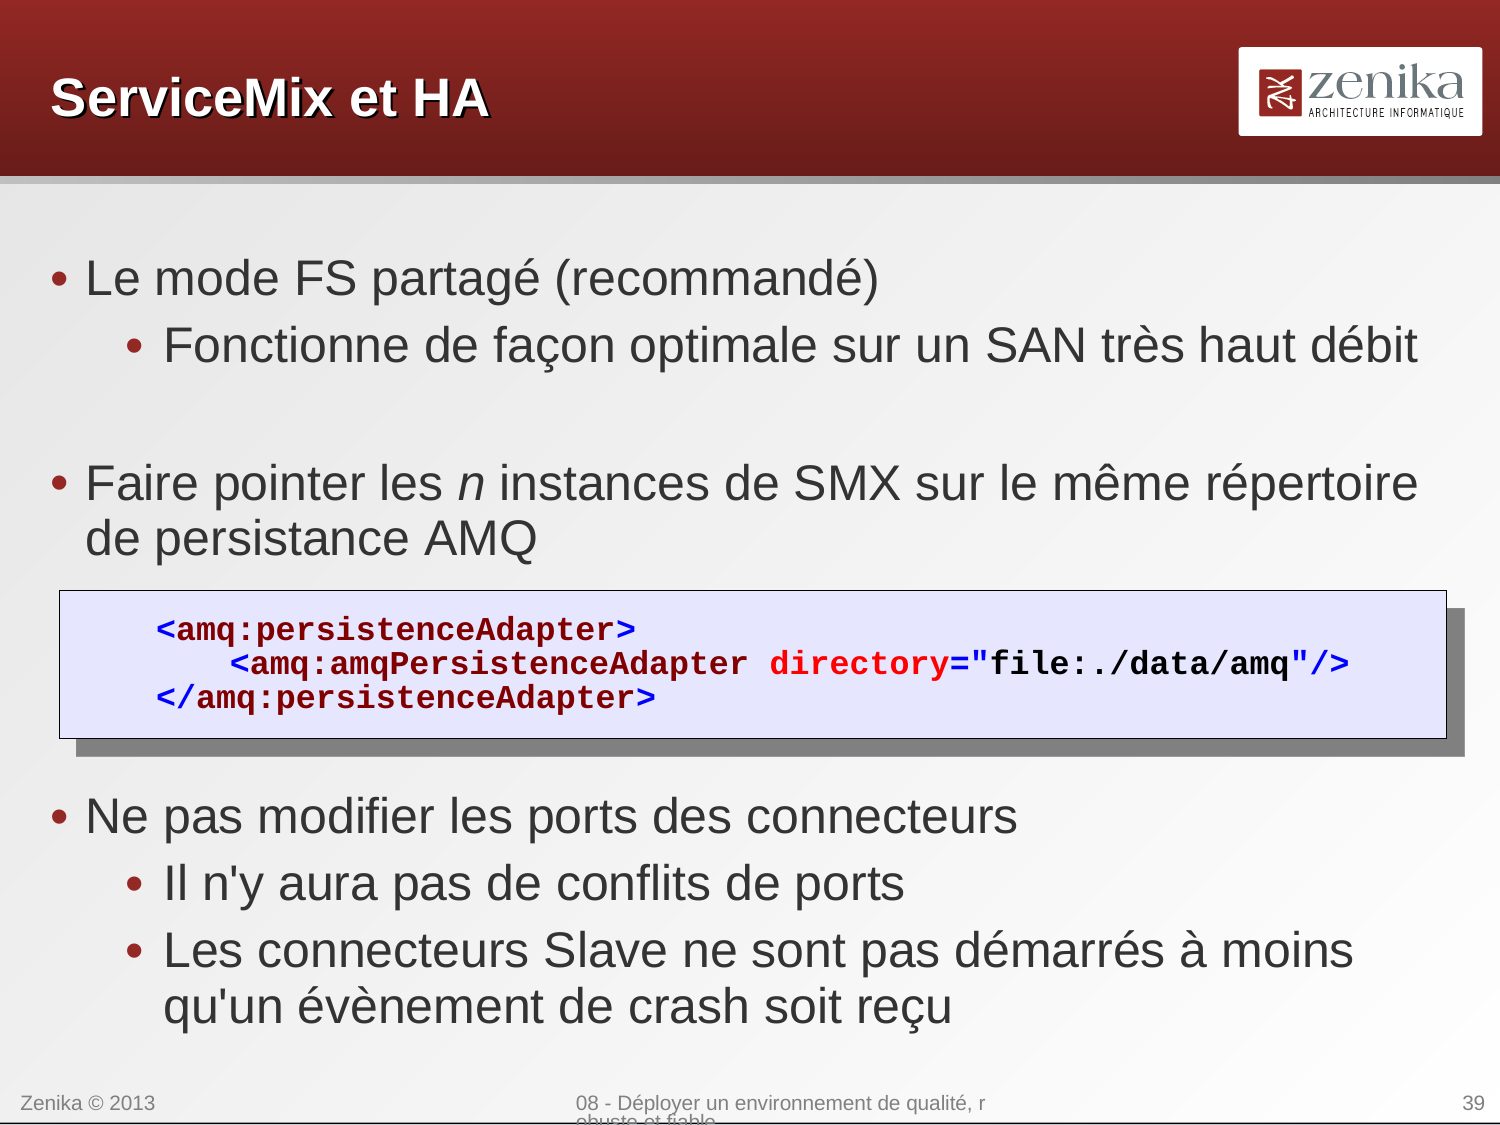

# ServiceMix et HA
Le mode FS partagé (recommandé)
Fonctionne de façon optimale sur un SAN très haut débit
Faire pointer les n instances de SMX sur le même répertoire de persistance AMQ
Ne pas modifier les ports des connecteurs
Il n'y aura pas de conflits de ports
Les connecteurs Slave ne sont pas démarrés à moins qu'un évènement de crash soit reçu
<amq:persistenceAdapter>
	<amq:amqPersistenceAdapter directory="file:./data/amq"/>
</amq:persistenceAdapter>